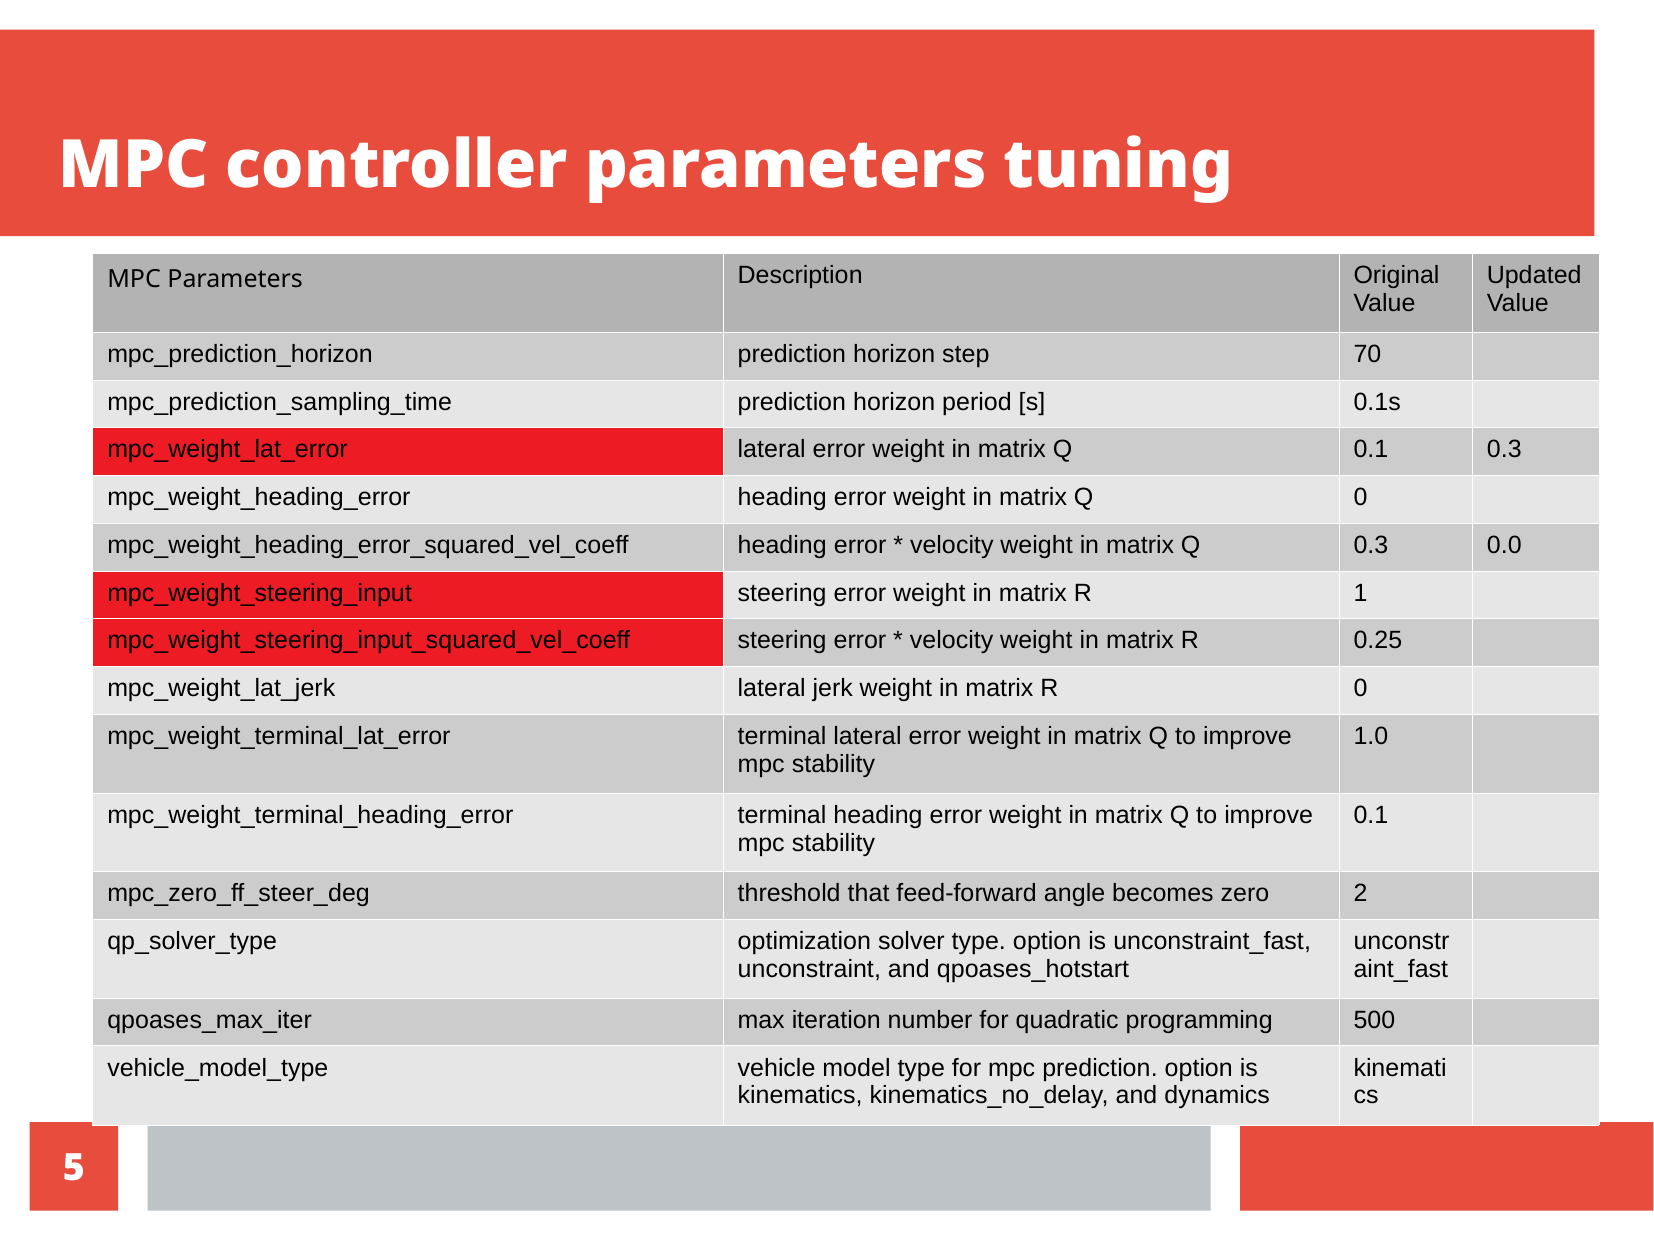

# MPC controller parameters tuning
| MPC Parameters | Description | Original Value | Updated Value |
| --- | --- | --- | --- |
| mpc\_prediction\_horizon | prediction horizon step | 70 | |
| mpc\_prediction\_sampling\_time | prediction horizon period [s] | 0.1s | |
| mpc\_weight\_lat\_error | lateral error weight in matrix Q | 0.1 | 0.3 |
| mpc\_weight\_heading\_error | heading error weight in matrix Q | 0 | |
| mpc\_weight\_heading\_error\_squared\_vel\_coeff | heading error \* velocity weight in matrix Q | 0.3 | 0.0 |
| mpc\_weight\_steering\_input | steering error weight in matrix R | 1 | |
| mpc\_weight\_steering\_input\_squared\_vel\_coeff | steering error \* velocity weight in matrix R | 0.25 | |
| mpc\_weight\_lat\_jerk | lateral jerk weight in matrix R | 0 | |
| mpc\_weight\_terminal\_lat\_error | terminal lateral error weight in matrix Q to improve mpc stability | 1.0 | |
| mpc\_weight\_terminal\_heading\_error | terminal heading error weight in matrix Q to improve mpc stability | 0.1 | |
| mpc\_zero\_ff\_steer\_deg | threshold that feed-forward angle becomes zero | 2 | |
| qp\_solver\_type | optimization solver type. option is unconstraint\_fast, unconstraint, and qpoases\_hotstart | unconstraint\_fast | |
| qpoases\_max\_iter | max iteration number for quadratic programming | 500 | |
| vehicle\_model\_type | vehicle model type for mpc prediction. option is kinematics, kinematics\_no\_delay, and dynamics | kinematics | |
5